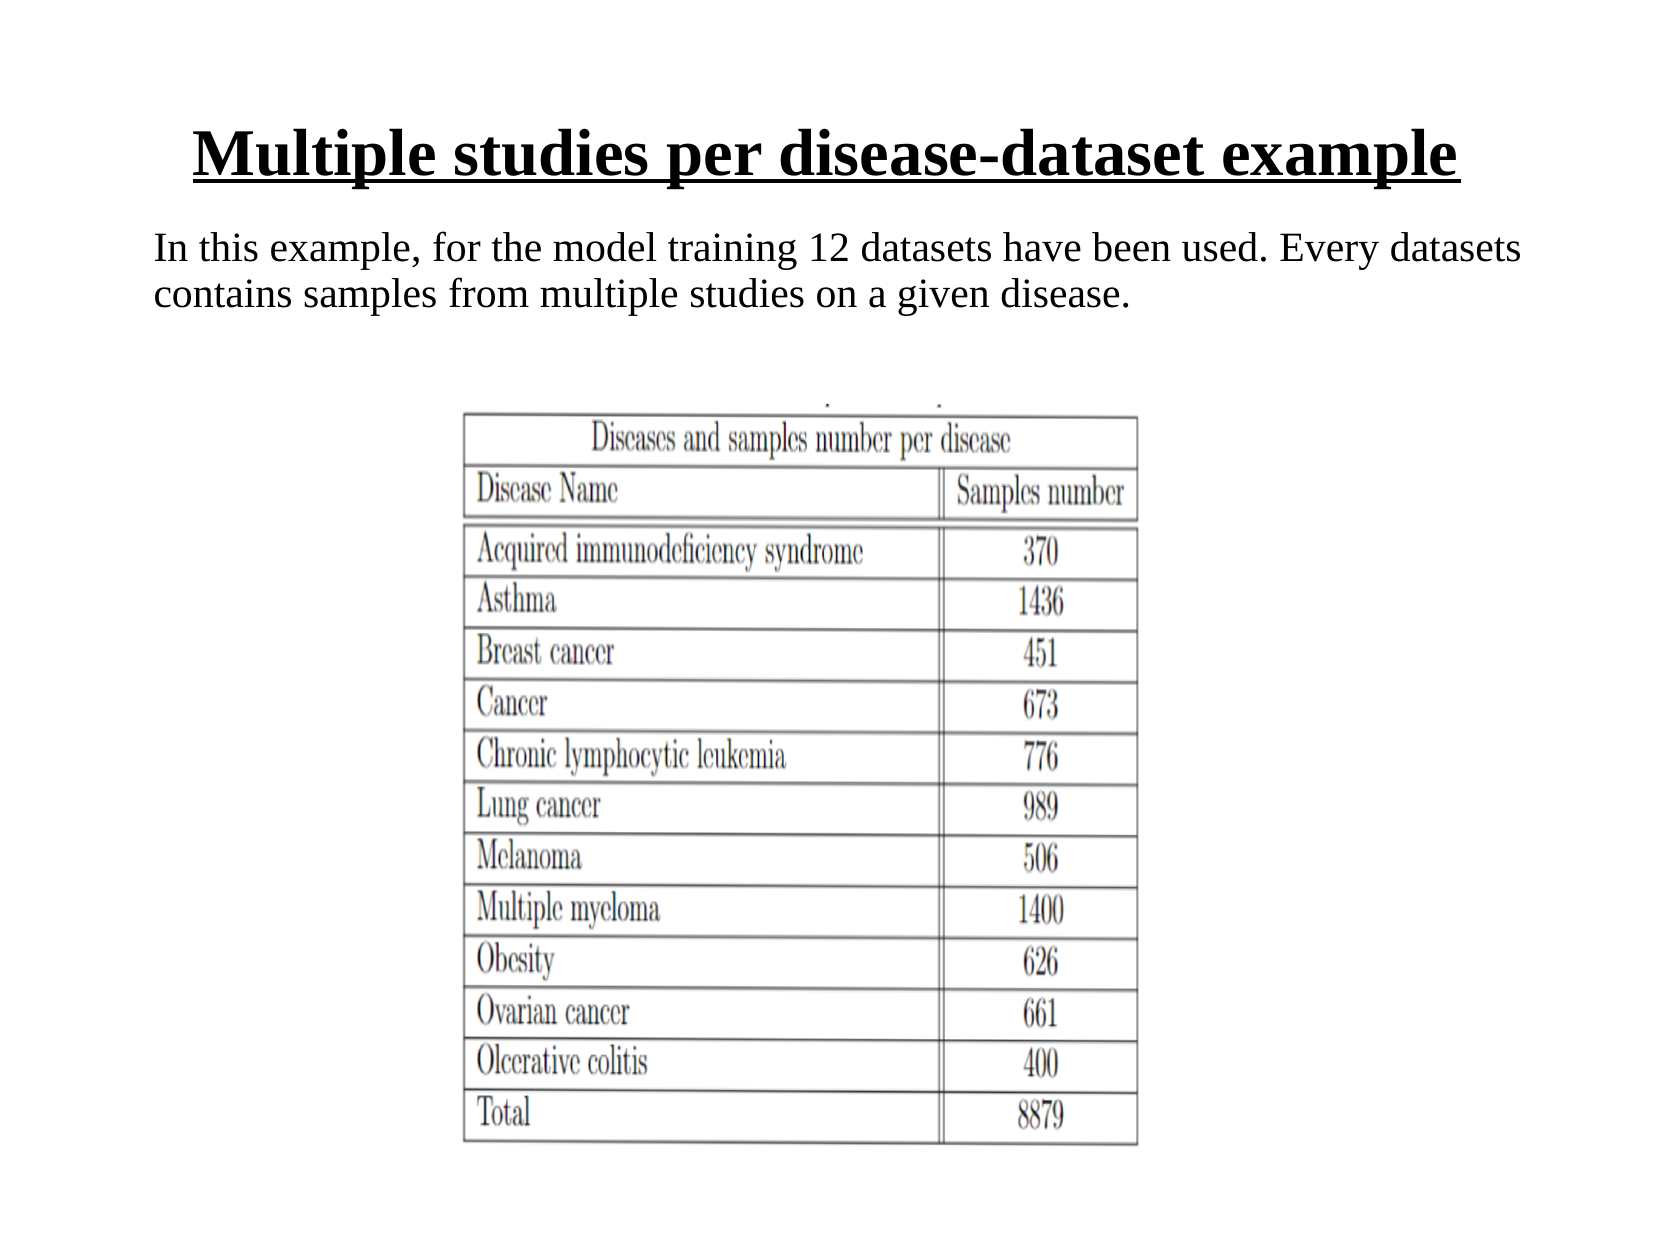

# Multiple studies per disease-dataset example
In this example, for the model training 12 datasets have been used. Every datasets contains samples from multiple studies on a given disease.